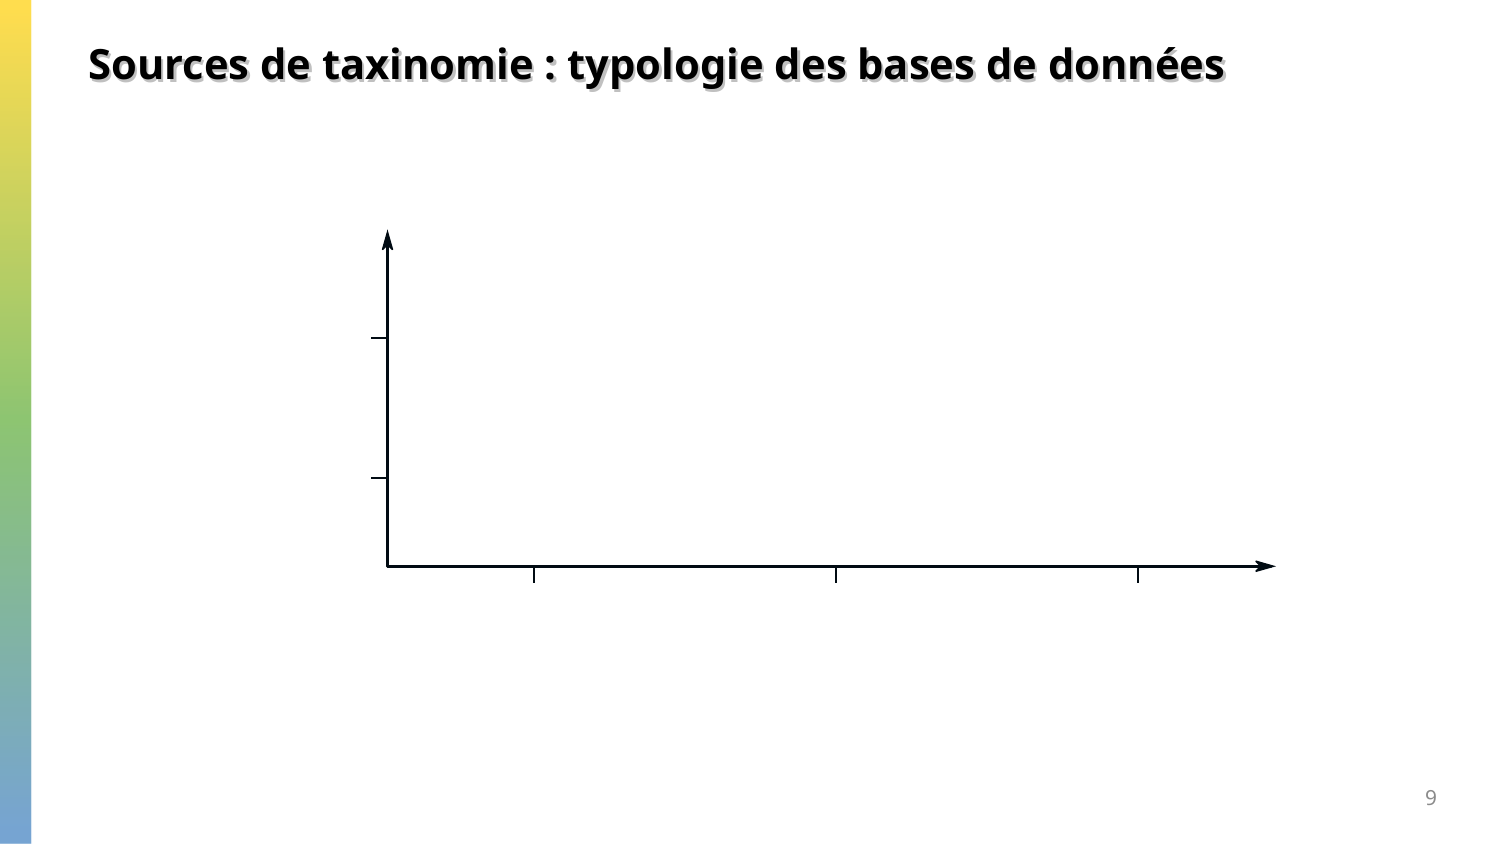

# Sources de taxinomie : typologie des bases de données